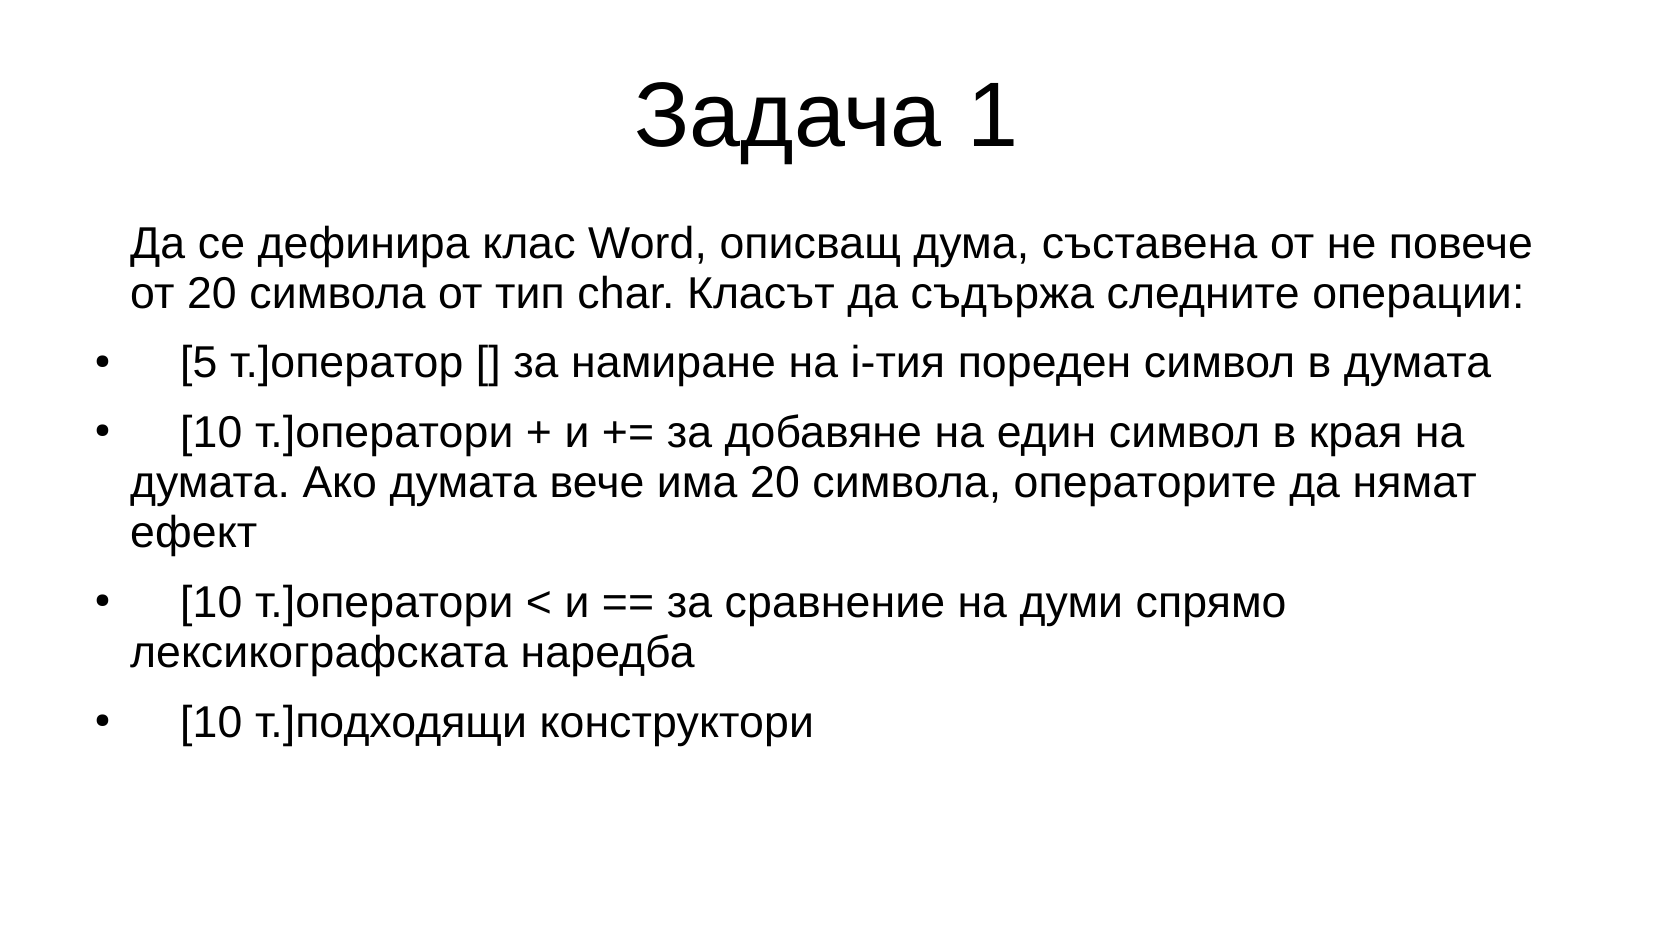

# Задачa 1
Да се дефинира клас Word, описващ дума, съставена от не повече от 20 символа от тип char. Класът да съдържа следните операции:
 [5 т.]оператор [] за намиране на i-тия пореден символ в думата
 [10 т.]оператори + и += за добавяне на един символ в края на думата. Ако думата вече има 20 символа, операторите да нямат ефект
 [10 т.]оператори < и == за сравнение на думи спрямо лексикографската наредба
 [10 т.]подходящи конструктори